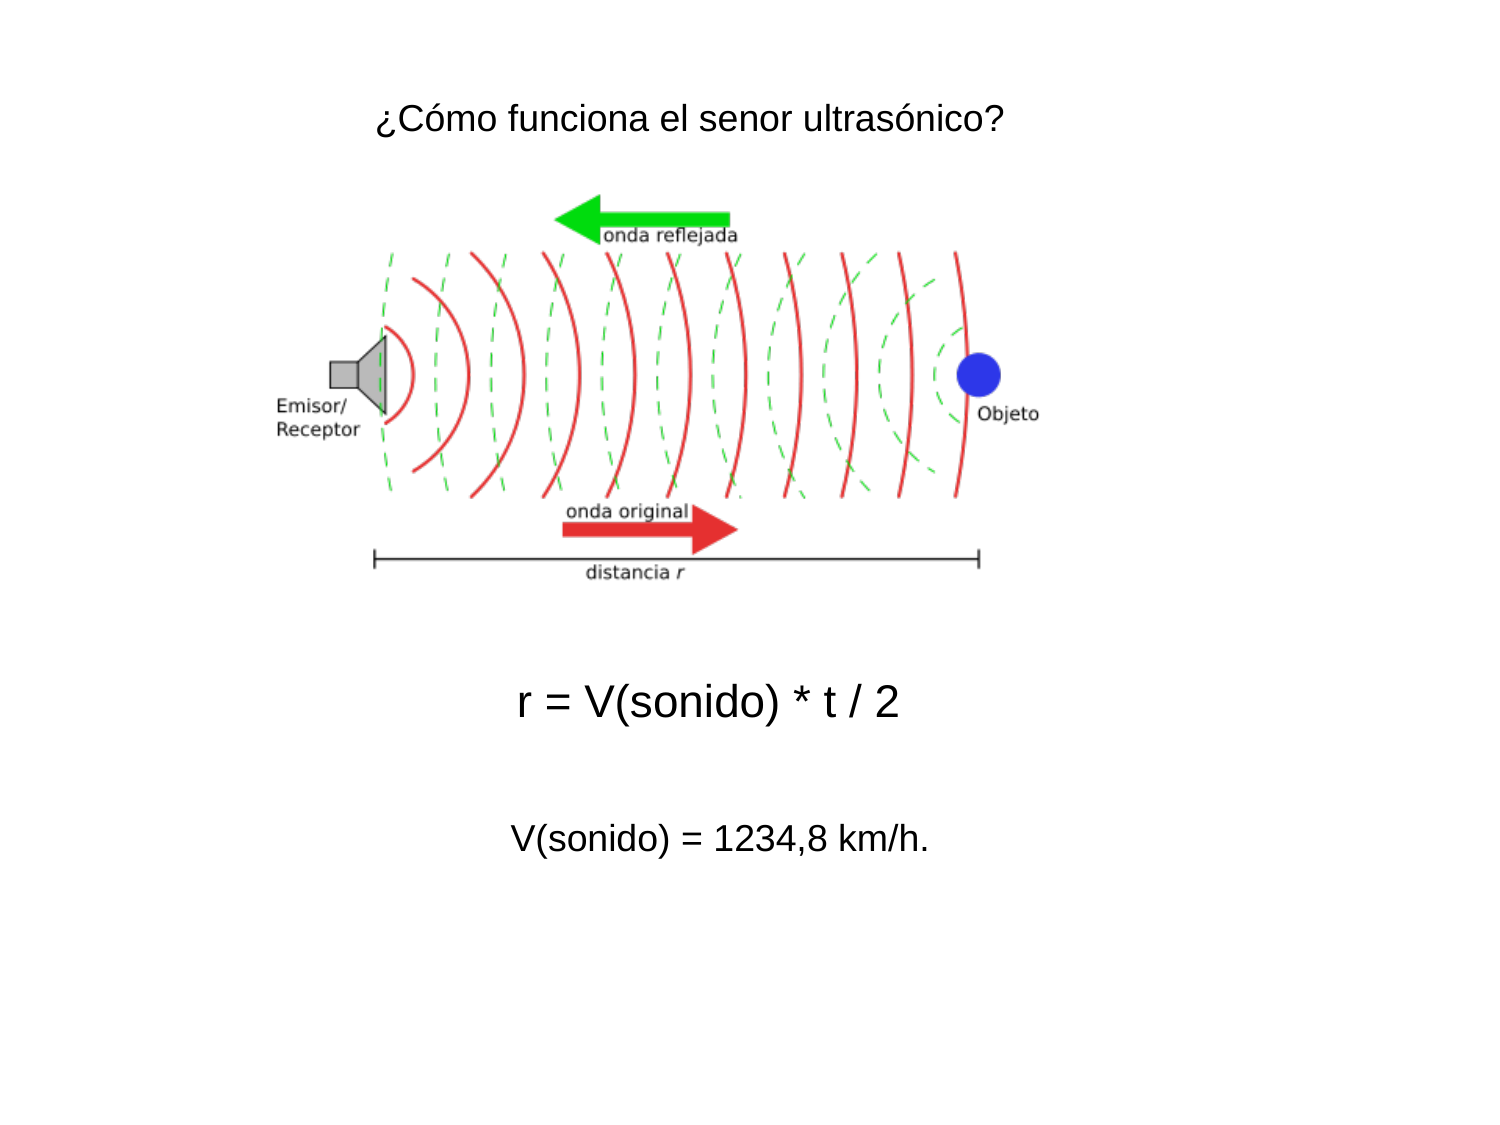

¿Cómo funciona el senor ultrasónico?
r = V(sonido) * t / 2
 V(sonido) = 1234,8 km/h.